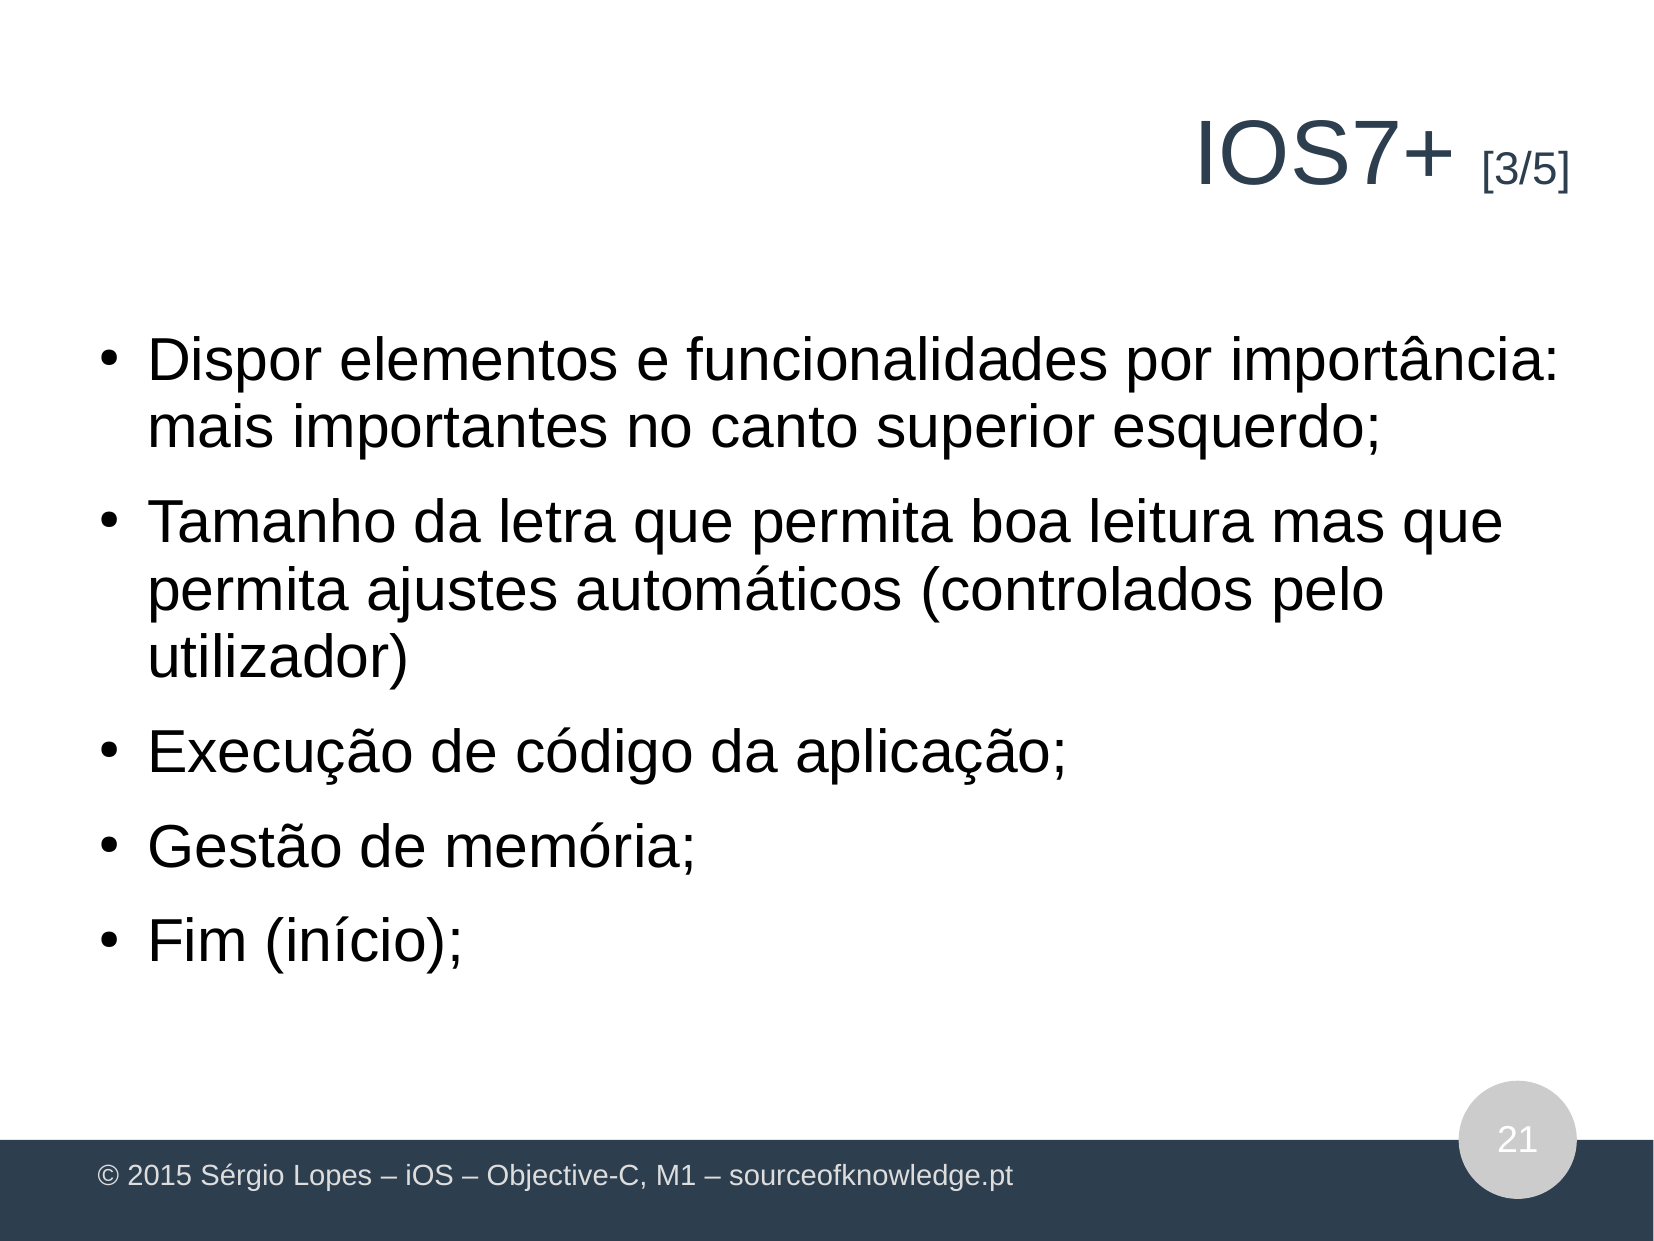

# IOS7+ [3/5]
Dispor elementos e funcionalidades por importância: mais importantes no canto superior esquerdo;
Tamanho da letra que permita boa leitura mas que permita ajustes automáticos (controlados pelo utilizador)
Execução de código da aplicação;
Gestão de memória;
Fim (início);
21
© 2015 Sérgio Lopes – iOS – Objective-C, M1 – sourceofknowledge.pt